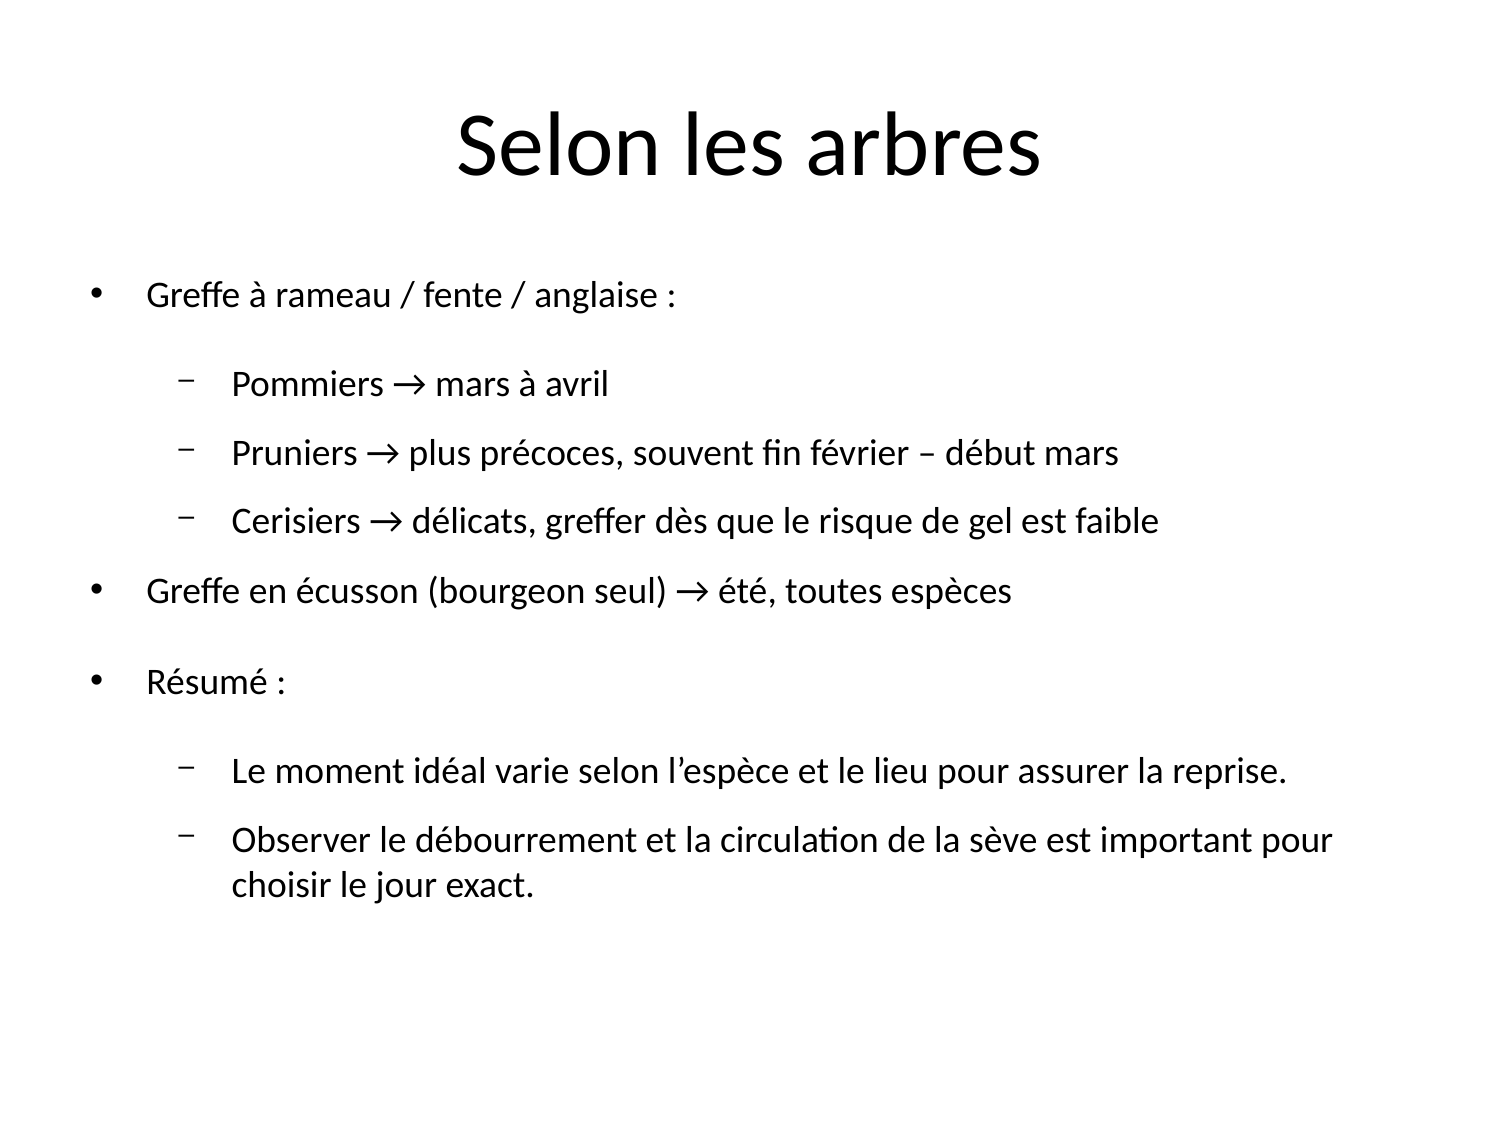

# Selon les arbres
Greffe à rameau / fente / anglaise :
Pommiers → mars à avril
Pruniers → plus précoces, souvent fin février – début mars
Cerisiers → délicats, greffer dès que le risque de gel est faible
Greffe en écusson (bourgeon seul) → été, toutes espèces
Résumé :
Le moment idéal varie selon l’espèce et le lieu pour assurer la reprise.
Observer le débourrement et la circulation de la sève est important pour choisir le jour exact.